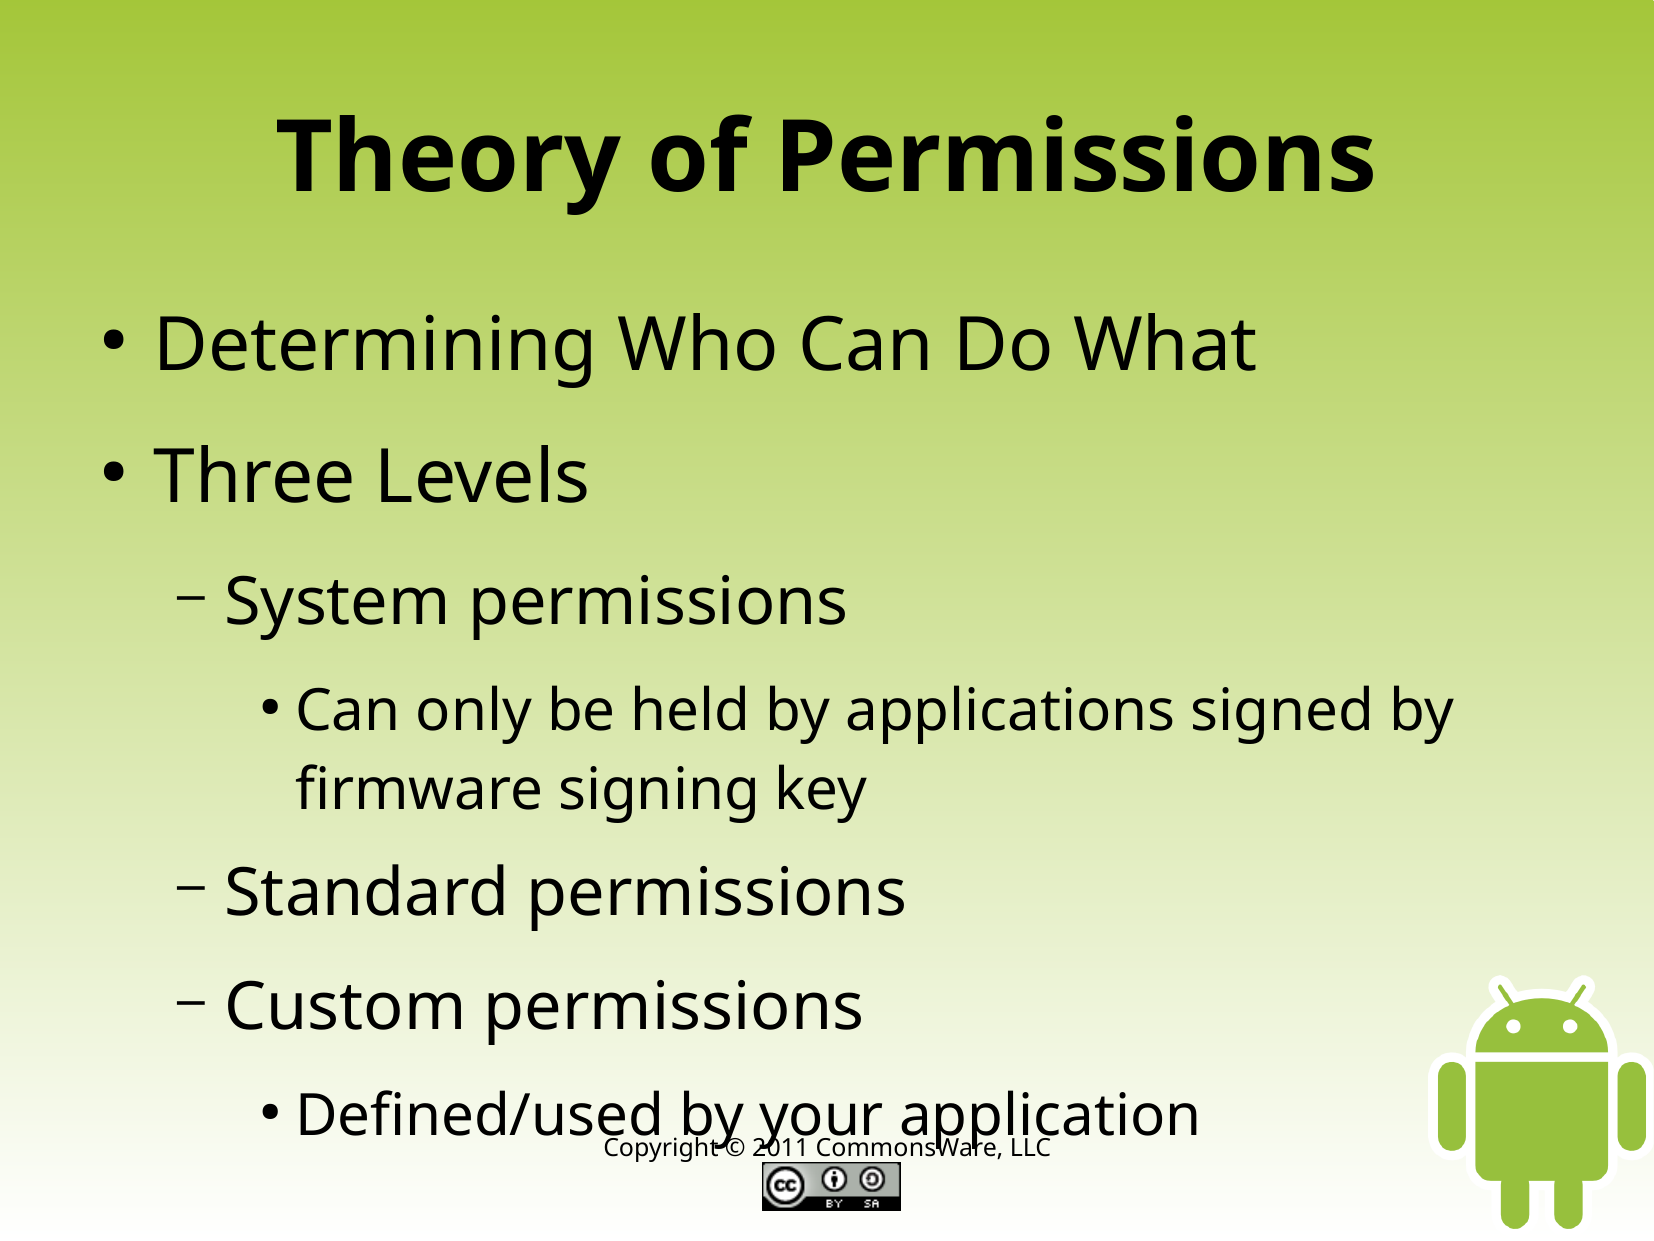

# Theory of Permissions
Determining Who Can Do What
Three Levels
System permissions
Can only be held by applications signed by firmware signing key
Standard permissions
Custom permissions
Defined/used by your application